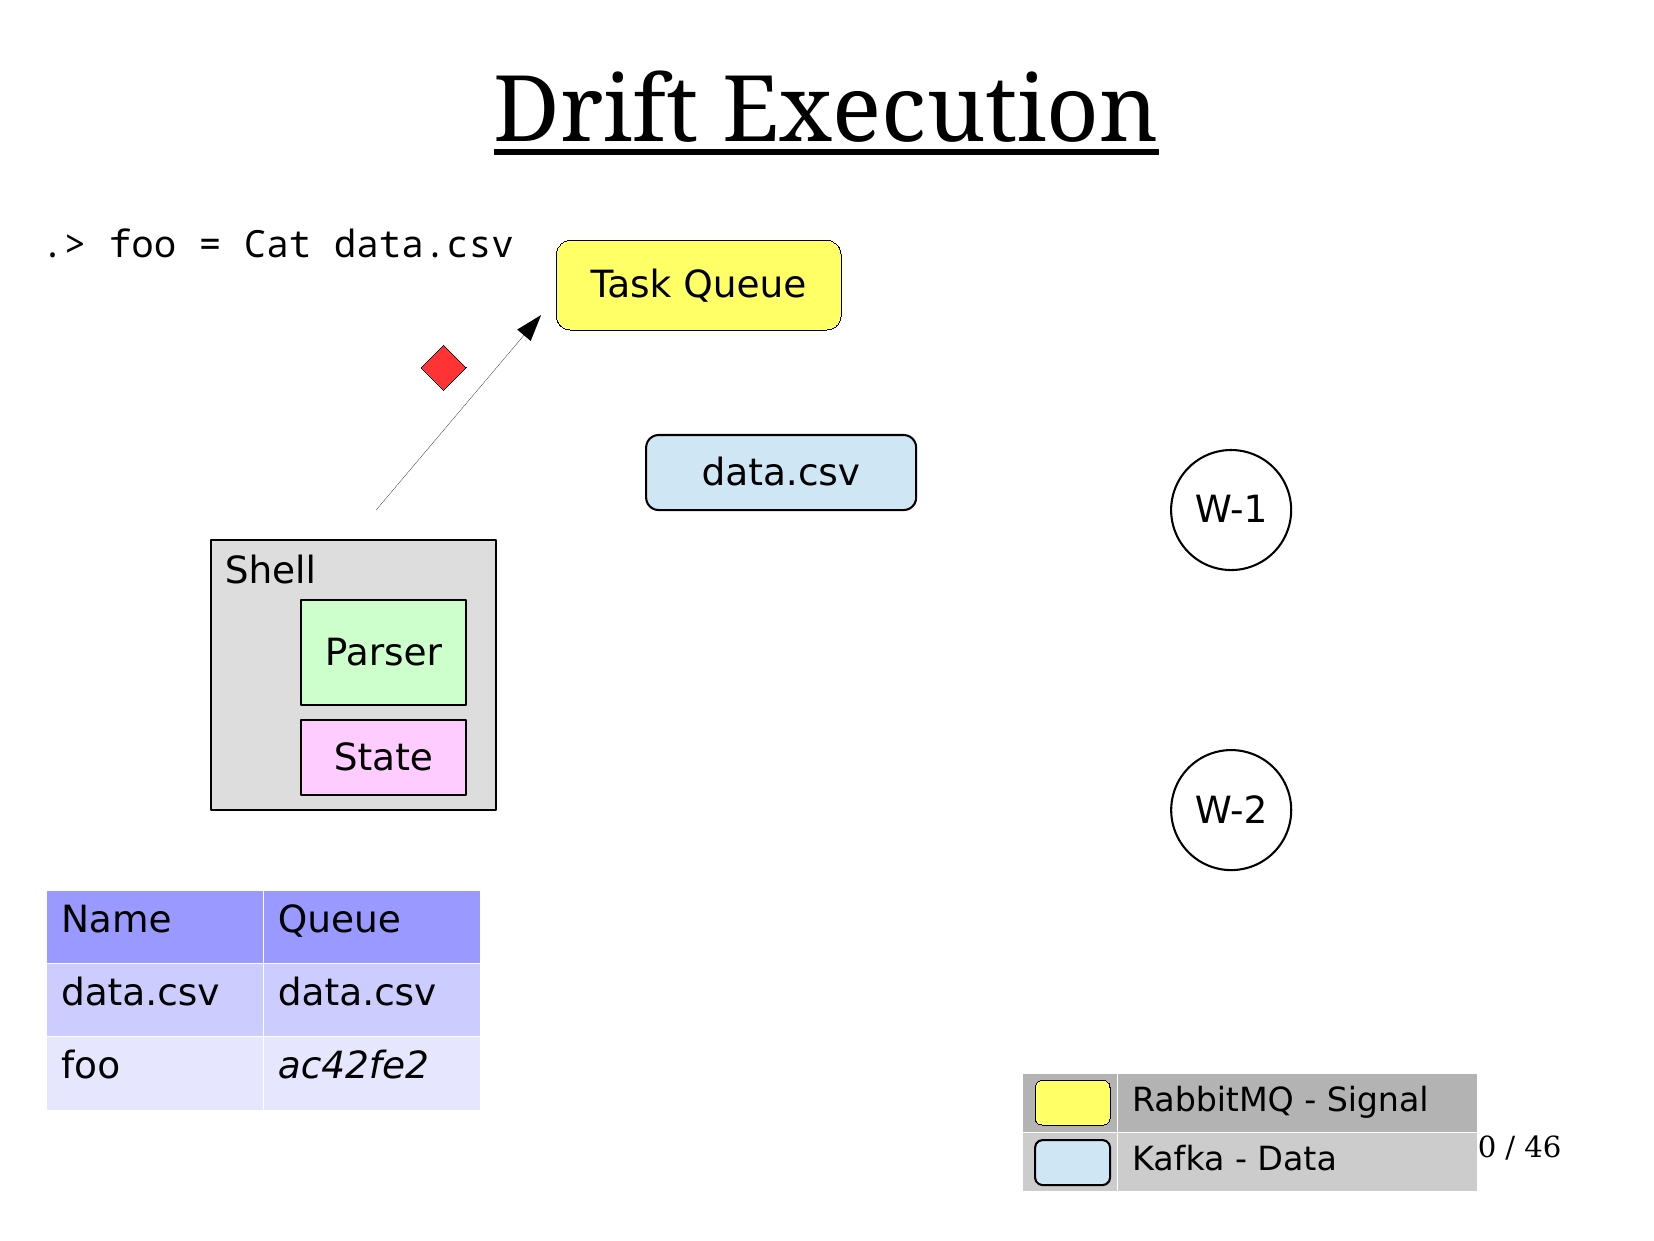

# Drift Execution
.> foo = Cat data.csv
Task Queue
data.csv
W-1
Shell
Parser
State
W-2
| Name | Queue |
| --- | --- |
| data.csv | data.csv |
| foo | ac42fe2 |
| | RabbitMQ - Signal |
| --- | --- |
| | Kafka - Data |
20